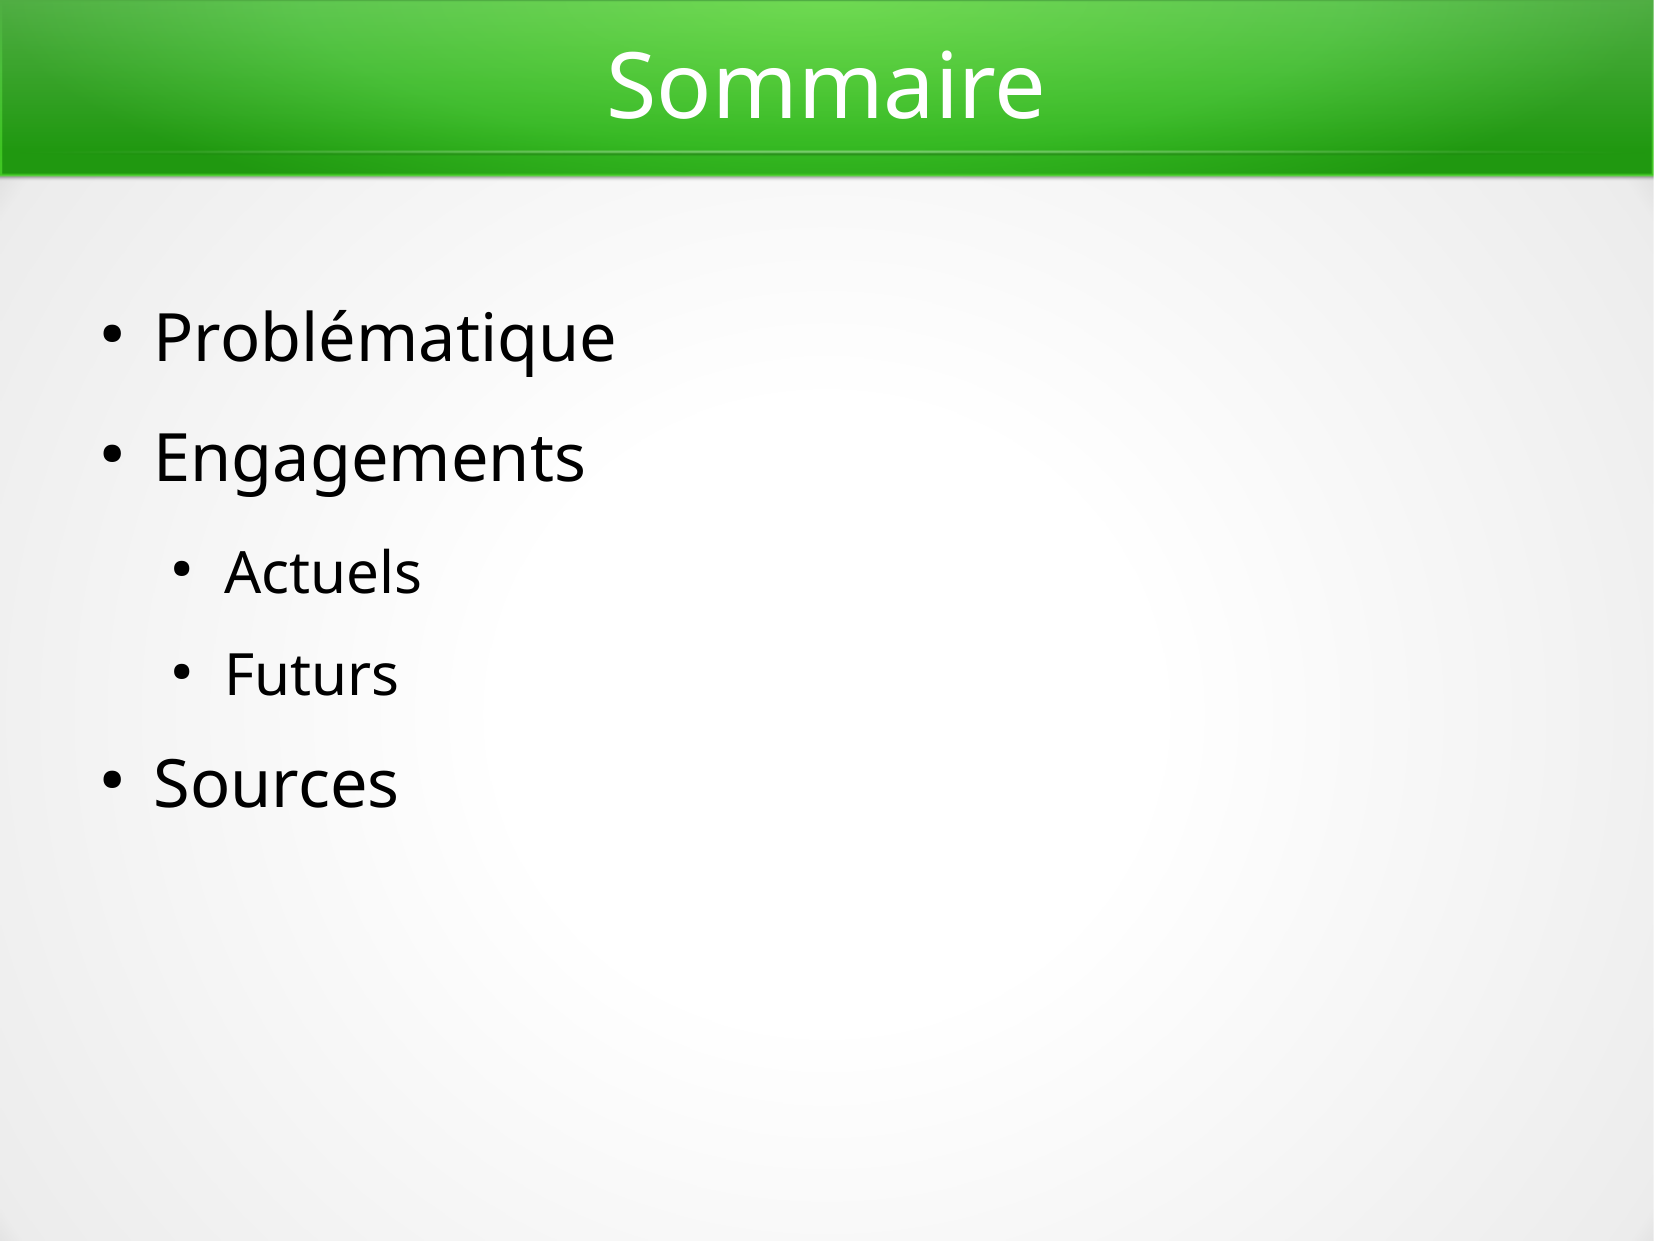

# Sommaire
Problématique
Engagements
Actuels
Futurs
Sources